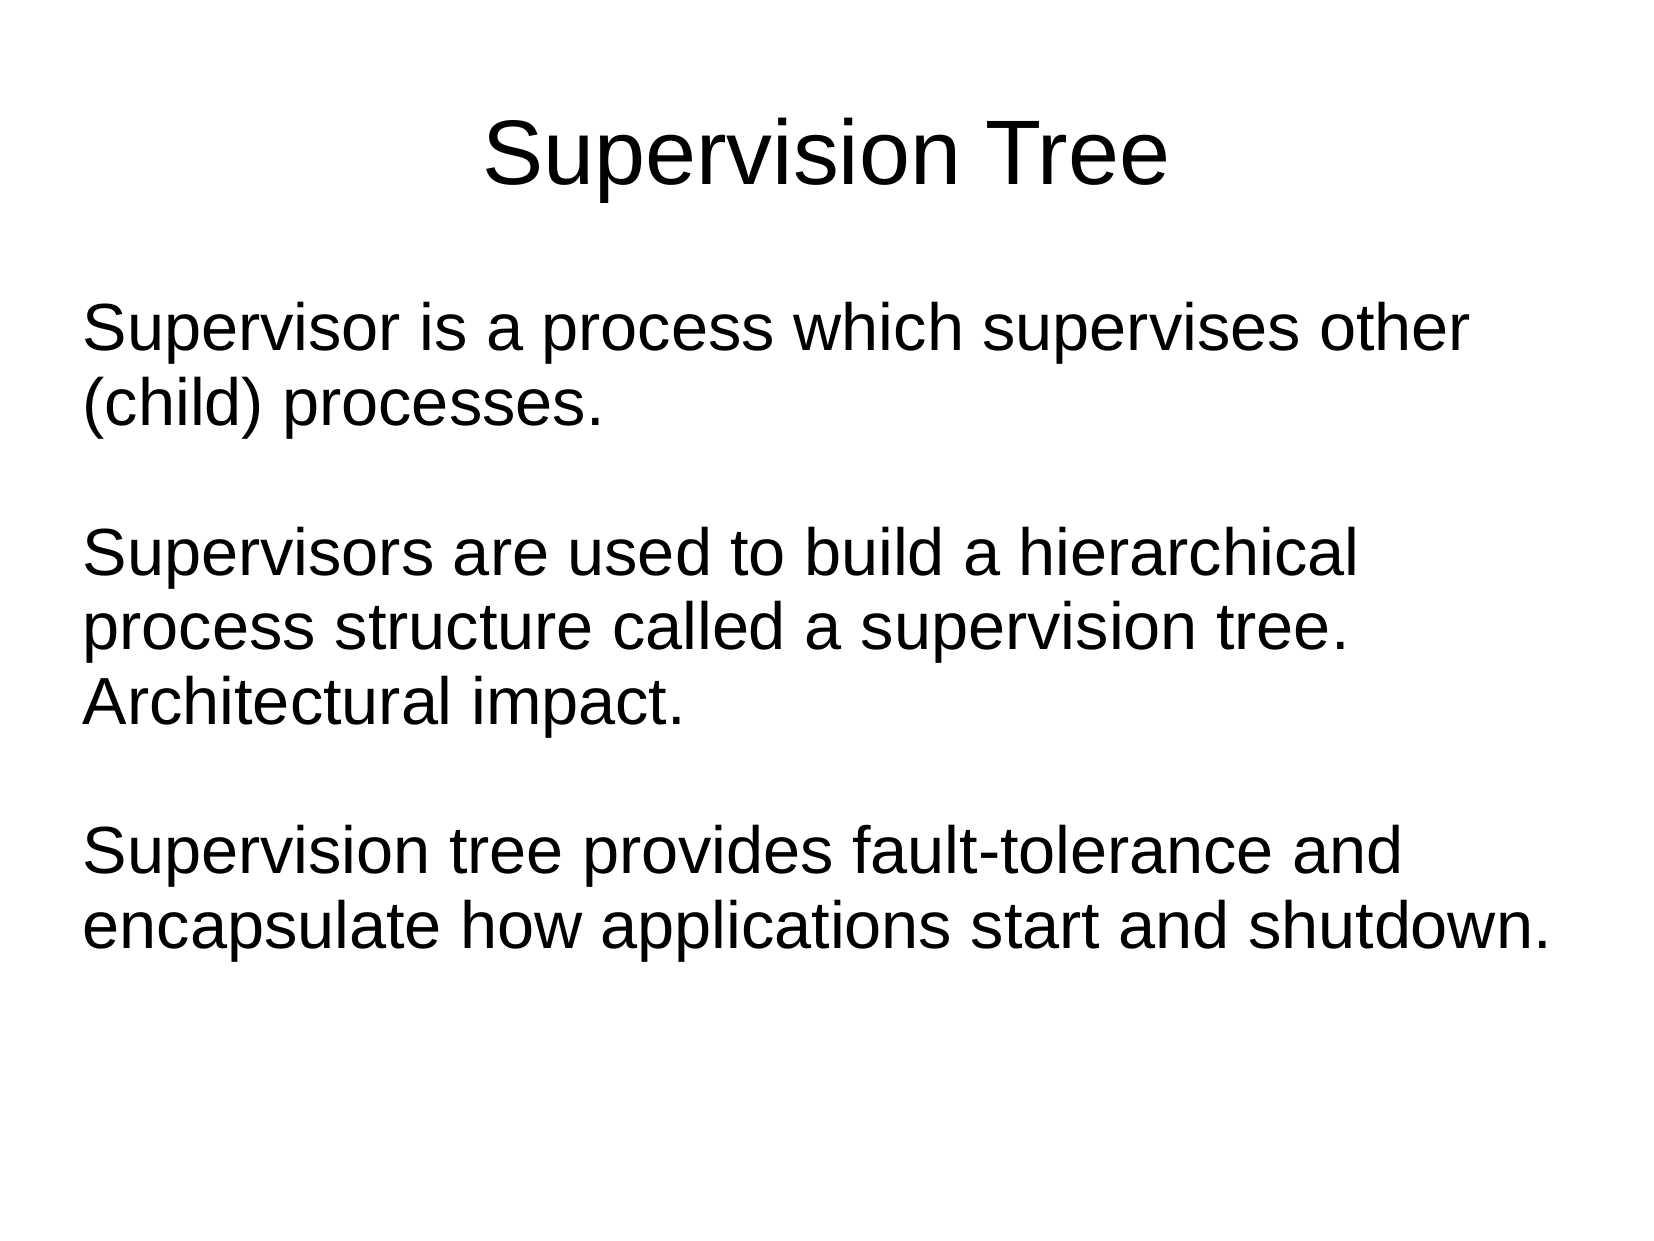

# Supervision Tree
Supervisor is a process which supervises other (child) processes.
Supervisors are used to build a hierarchical process structure called a supervision tree. Architectural impact.
Supervision tree provides fault-tolerance and encapsulate how applications start and shutdown.